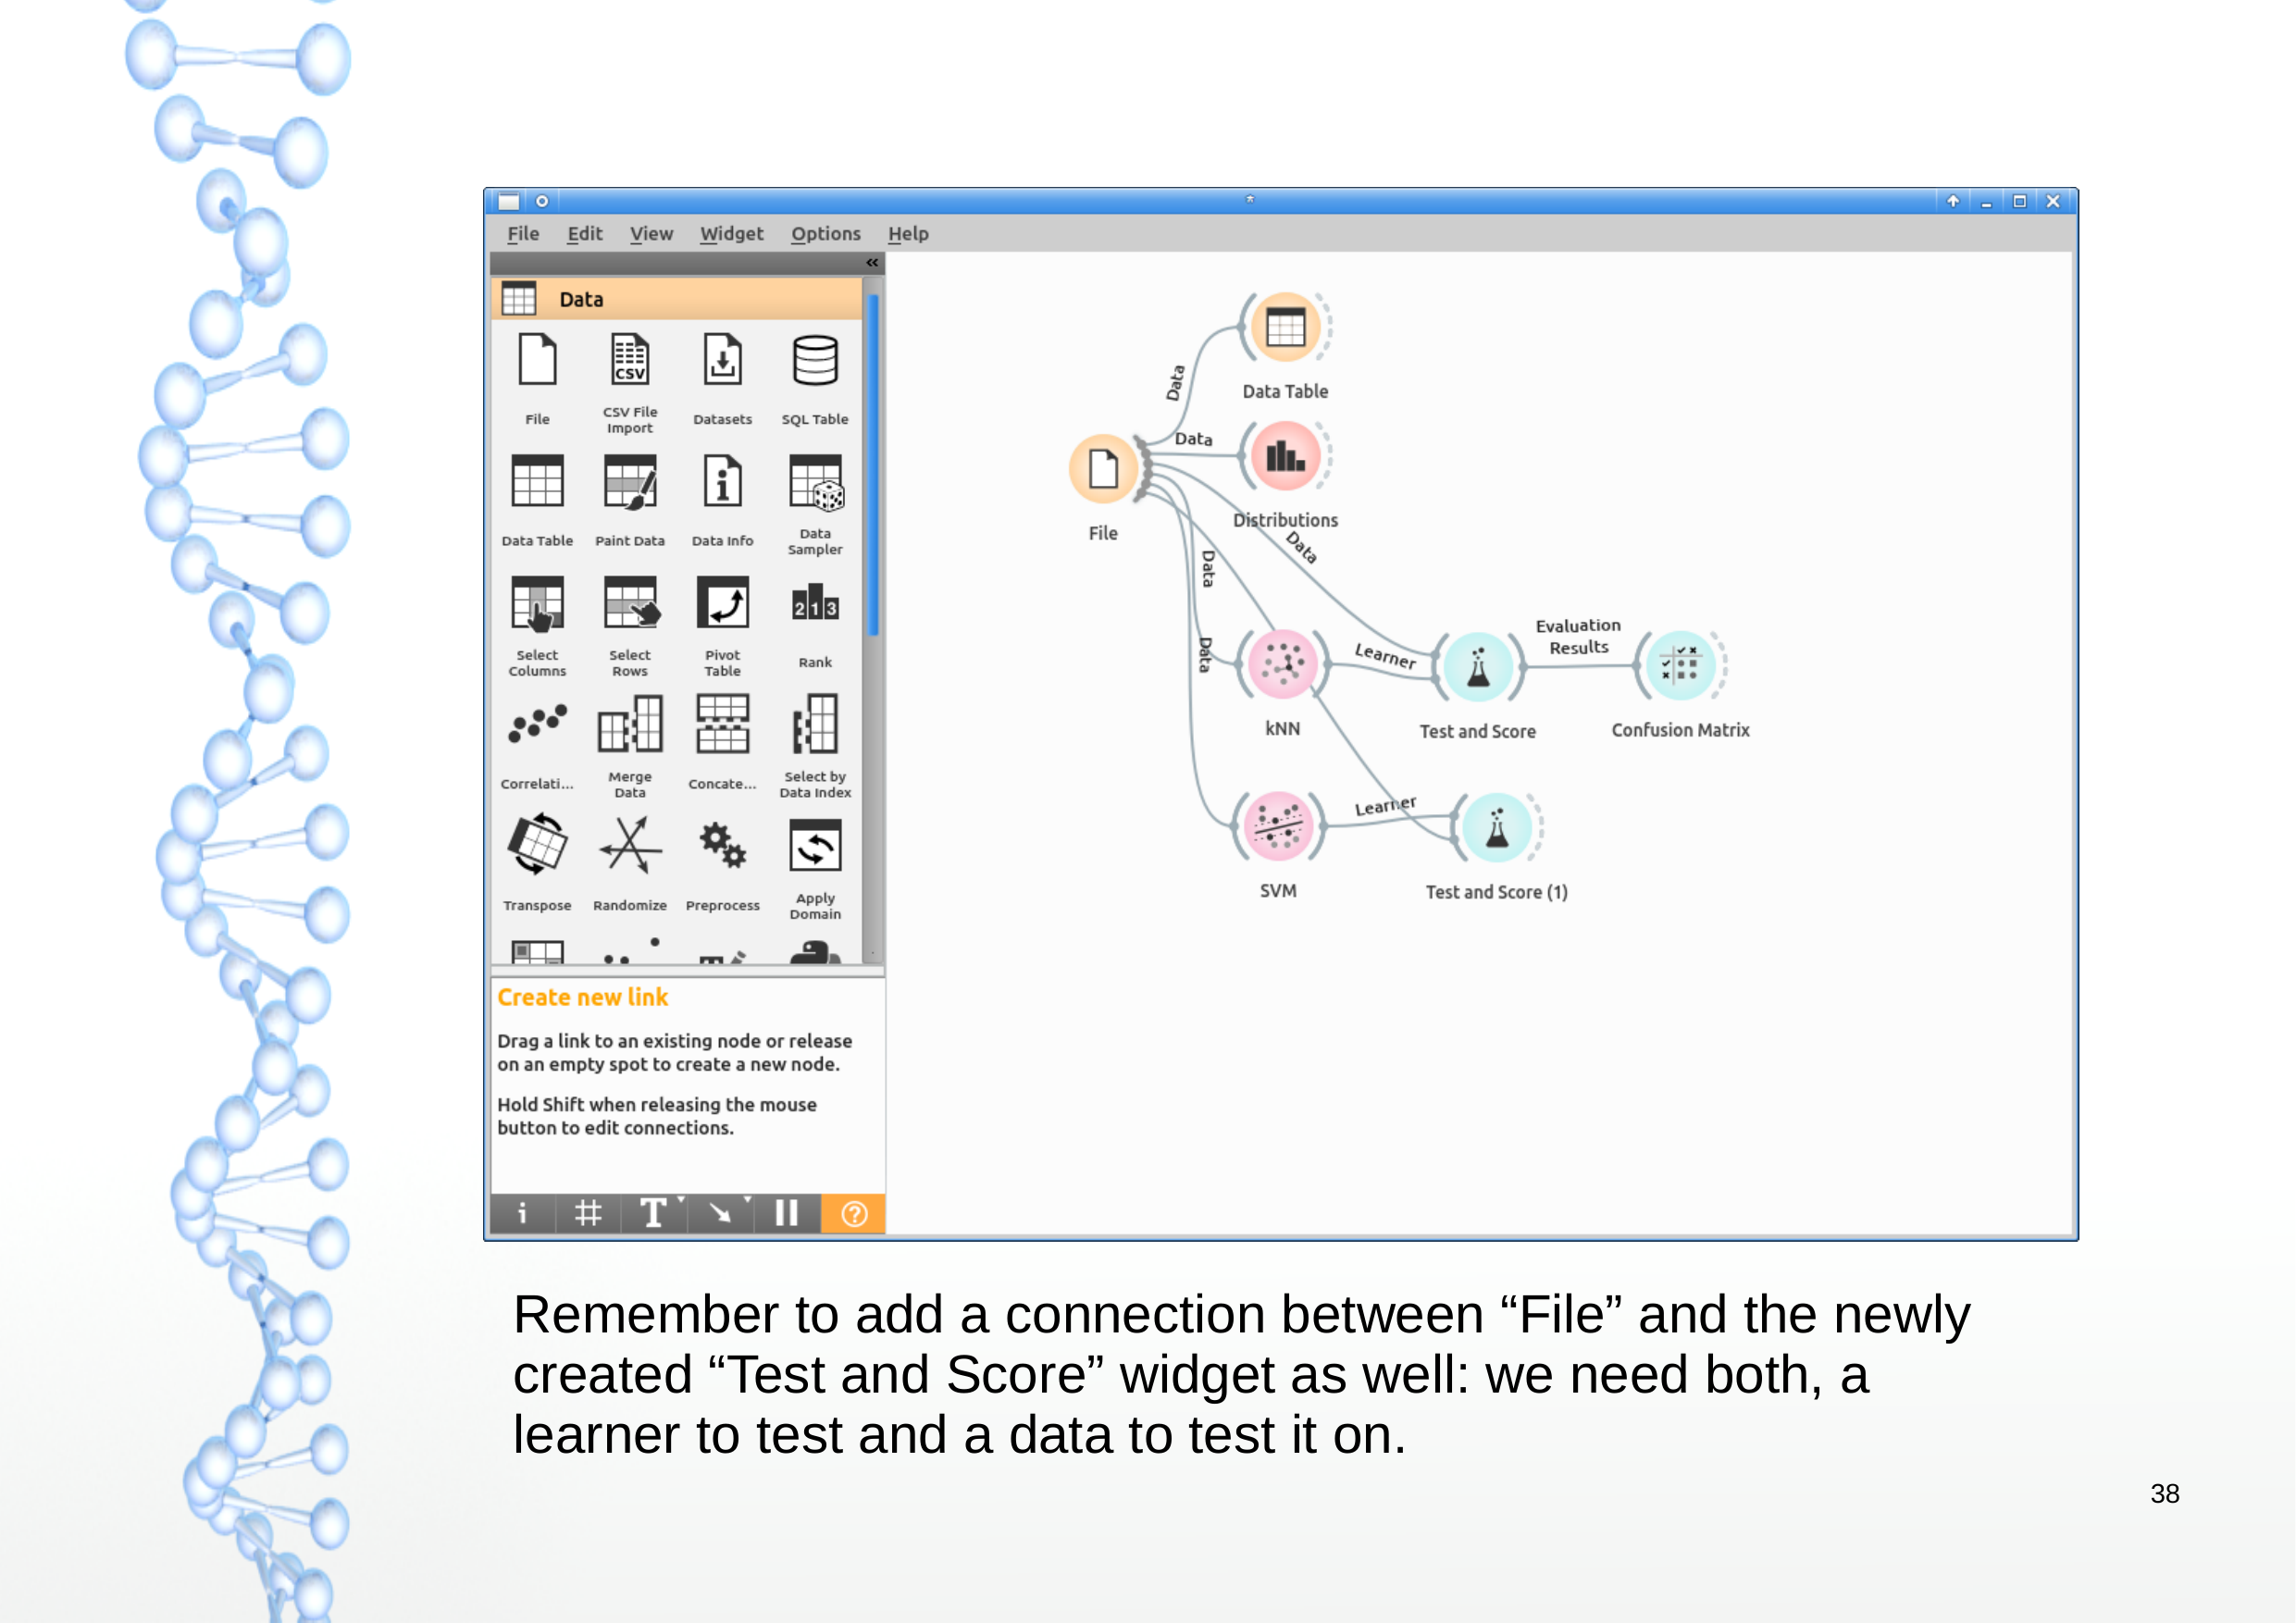

Remember to add a connection between “File” and the newly created “Test and Score” widget as well: we need both, a learner to test and a data to test it on.
38